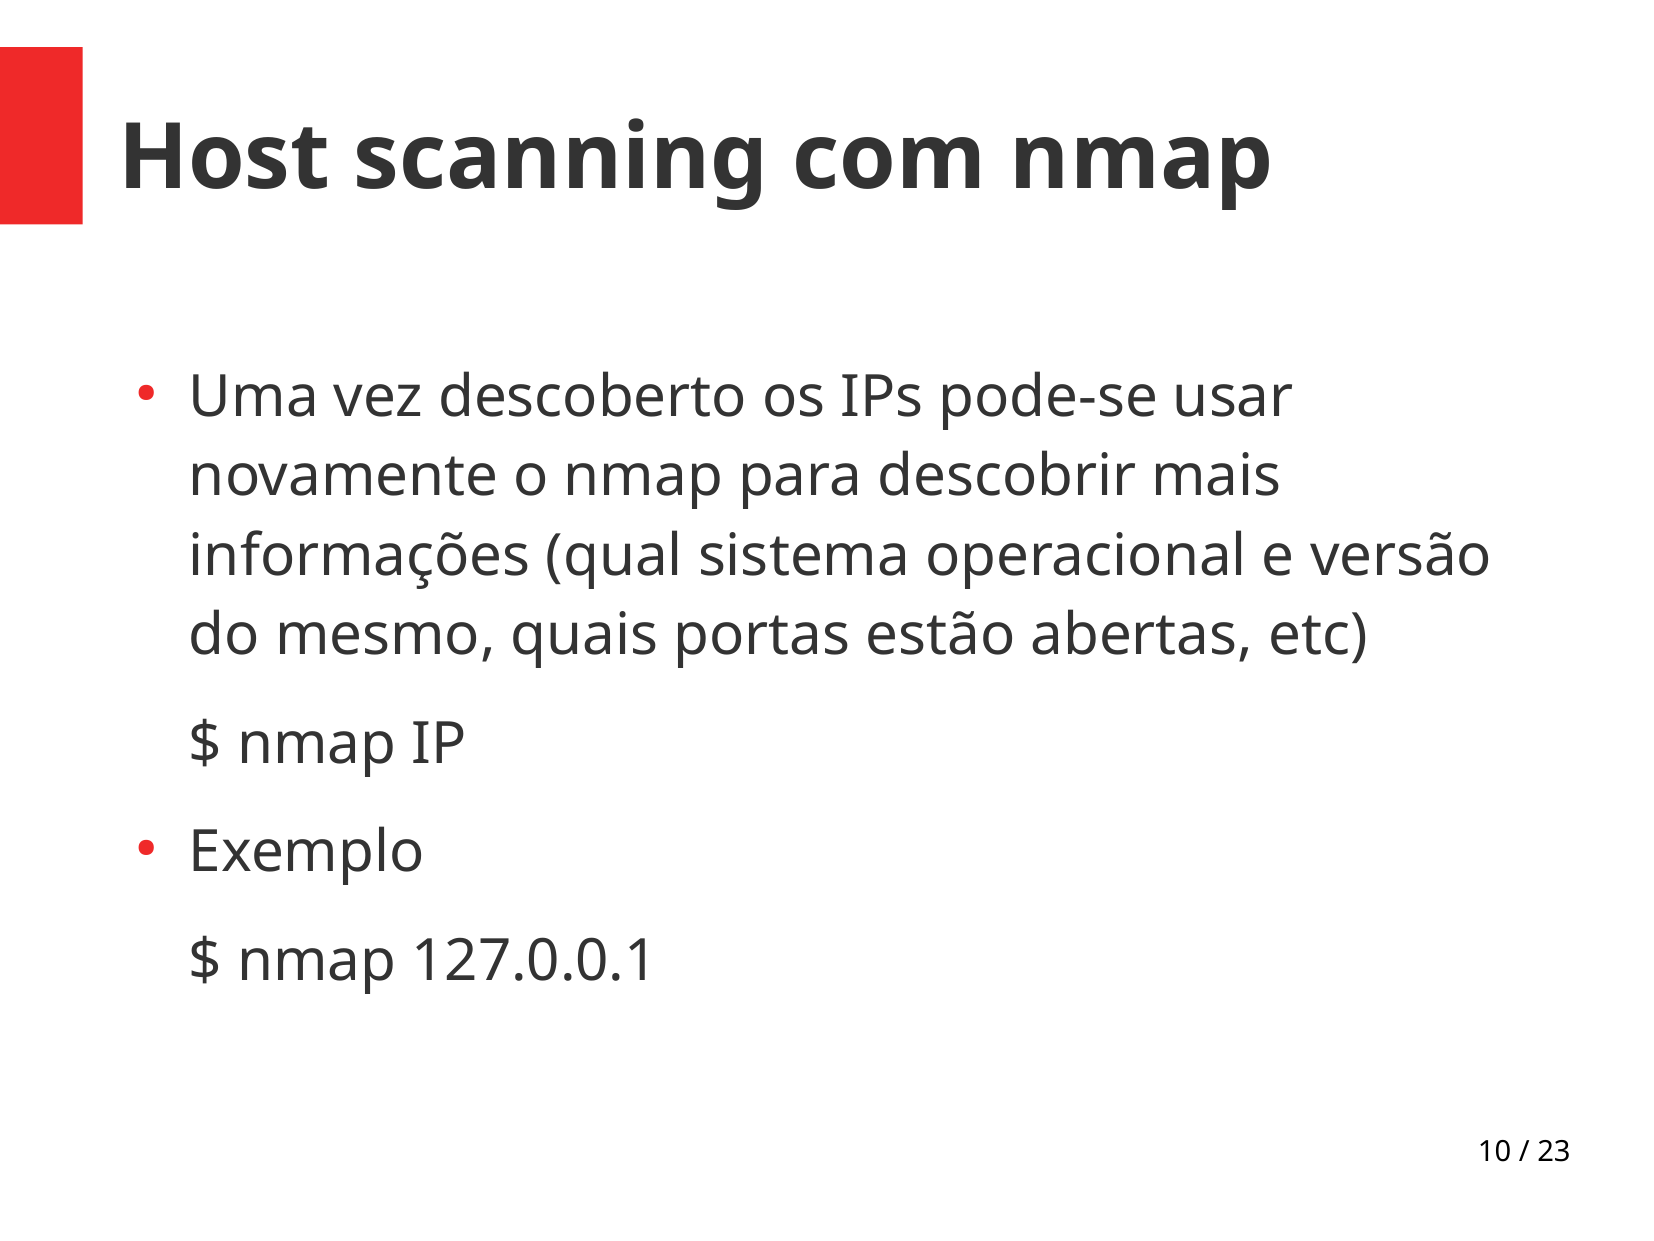

# Host scanning com nmap
Uma vez descoberto os IPs pode-se usar novamente o nmap para descobrir mais informações (qual sistema operacional e versão do mesmo, quais portas estão abertas, etc)
$ nmap IP
Exemplo
$ nmap 127.0.0.1
10